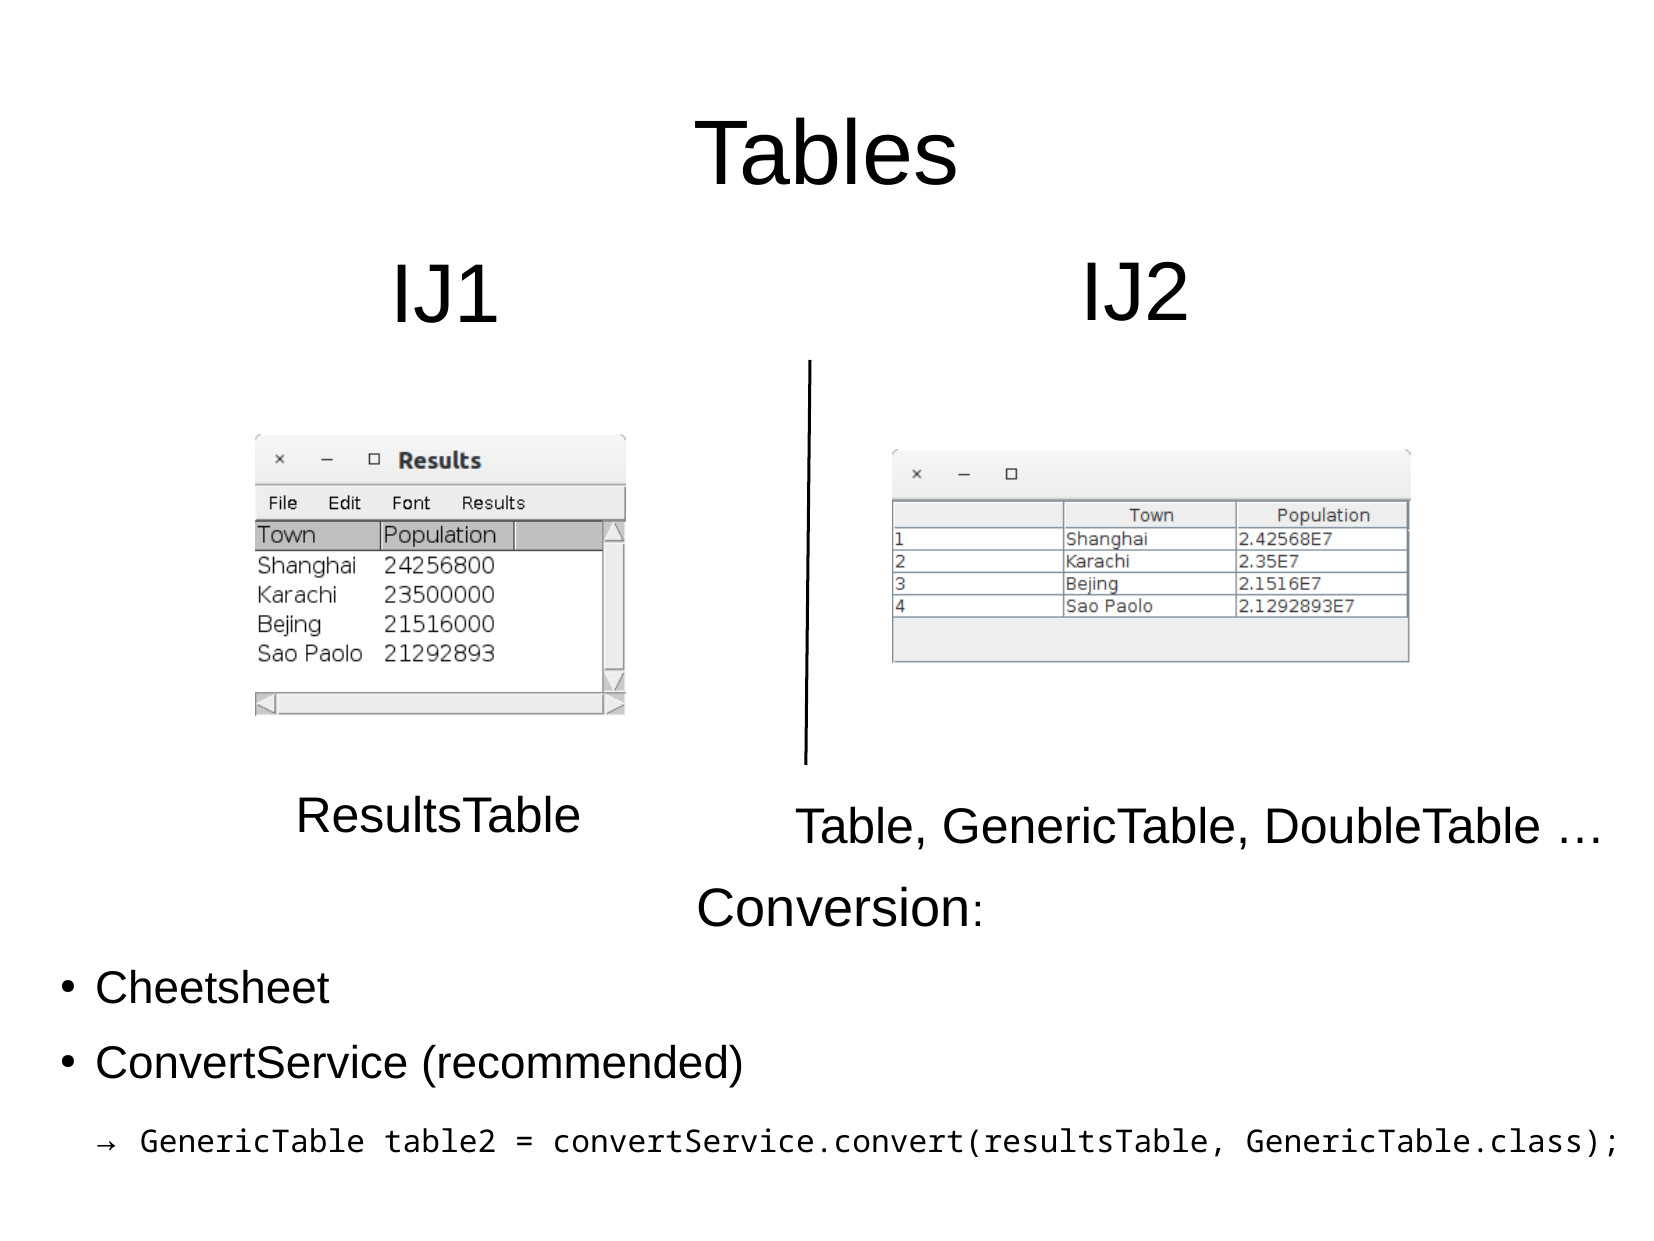

# Tables
IJ2
IJ1
ResultsTable
Table, GenericTable, DoubleTable …
Conversion:
Cheetsheet
ConvertService (recommended)
→ GenericTable table2 = convertService.convert(resultsTable, GenericTable.class);